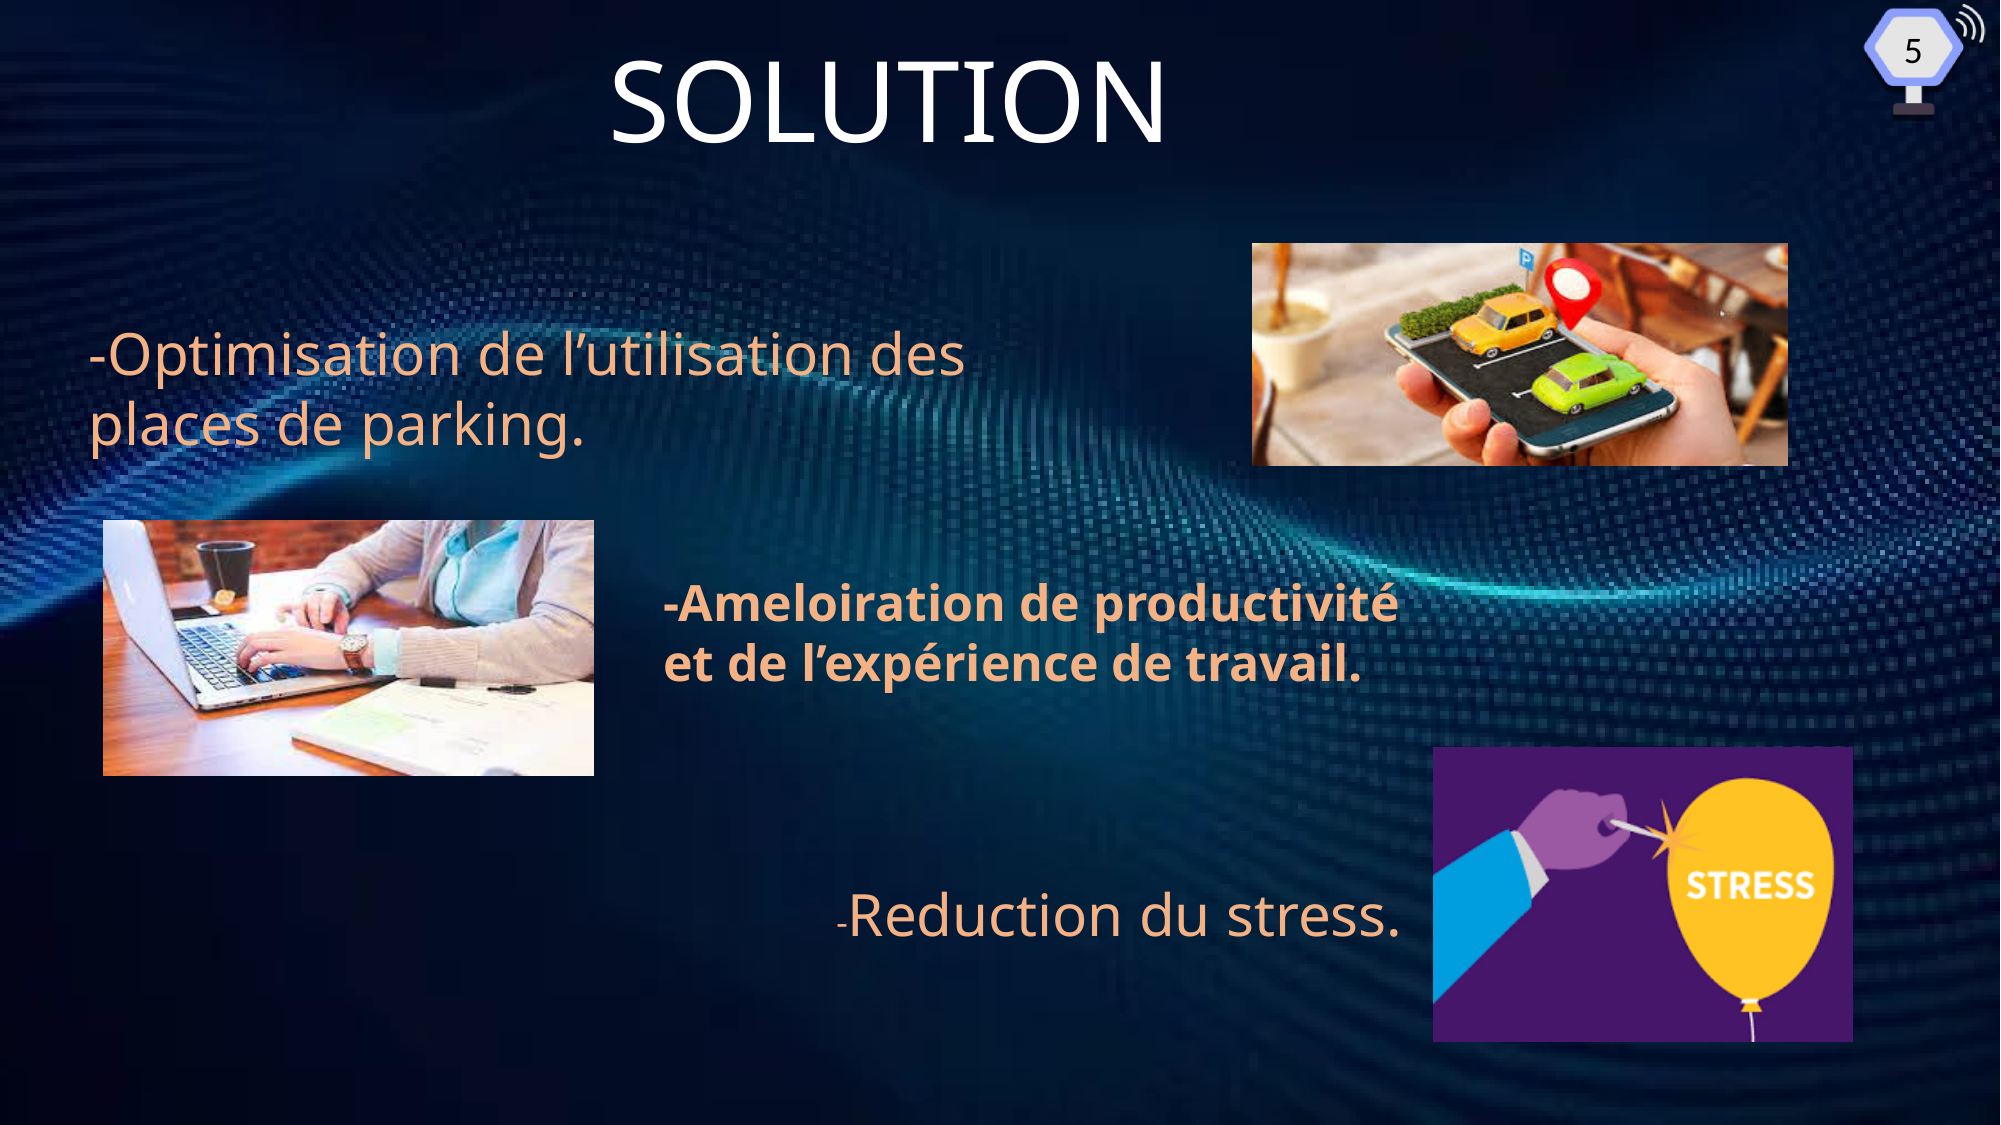

5
SOLUTION
-Optimisation de l’utilisation des places de parking.
-Ameloiration de productivité et de l’expérience de travail.
-Reduction du stress.